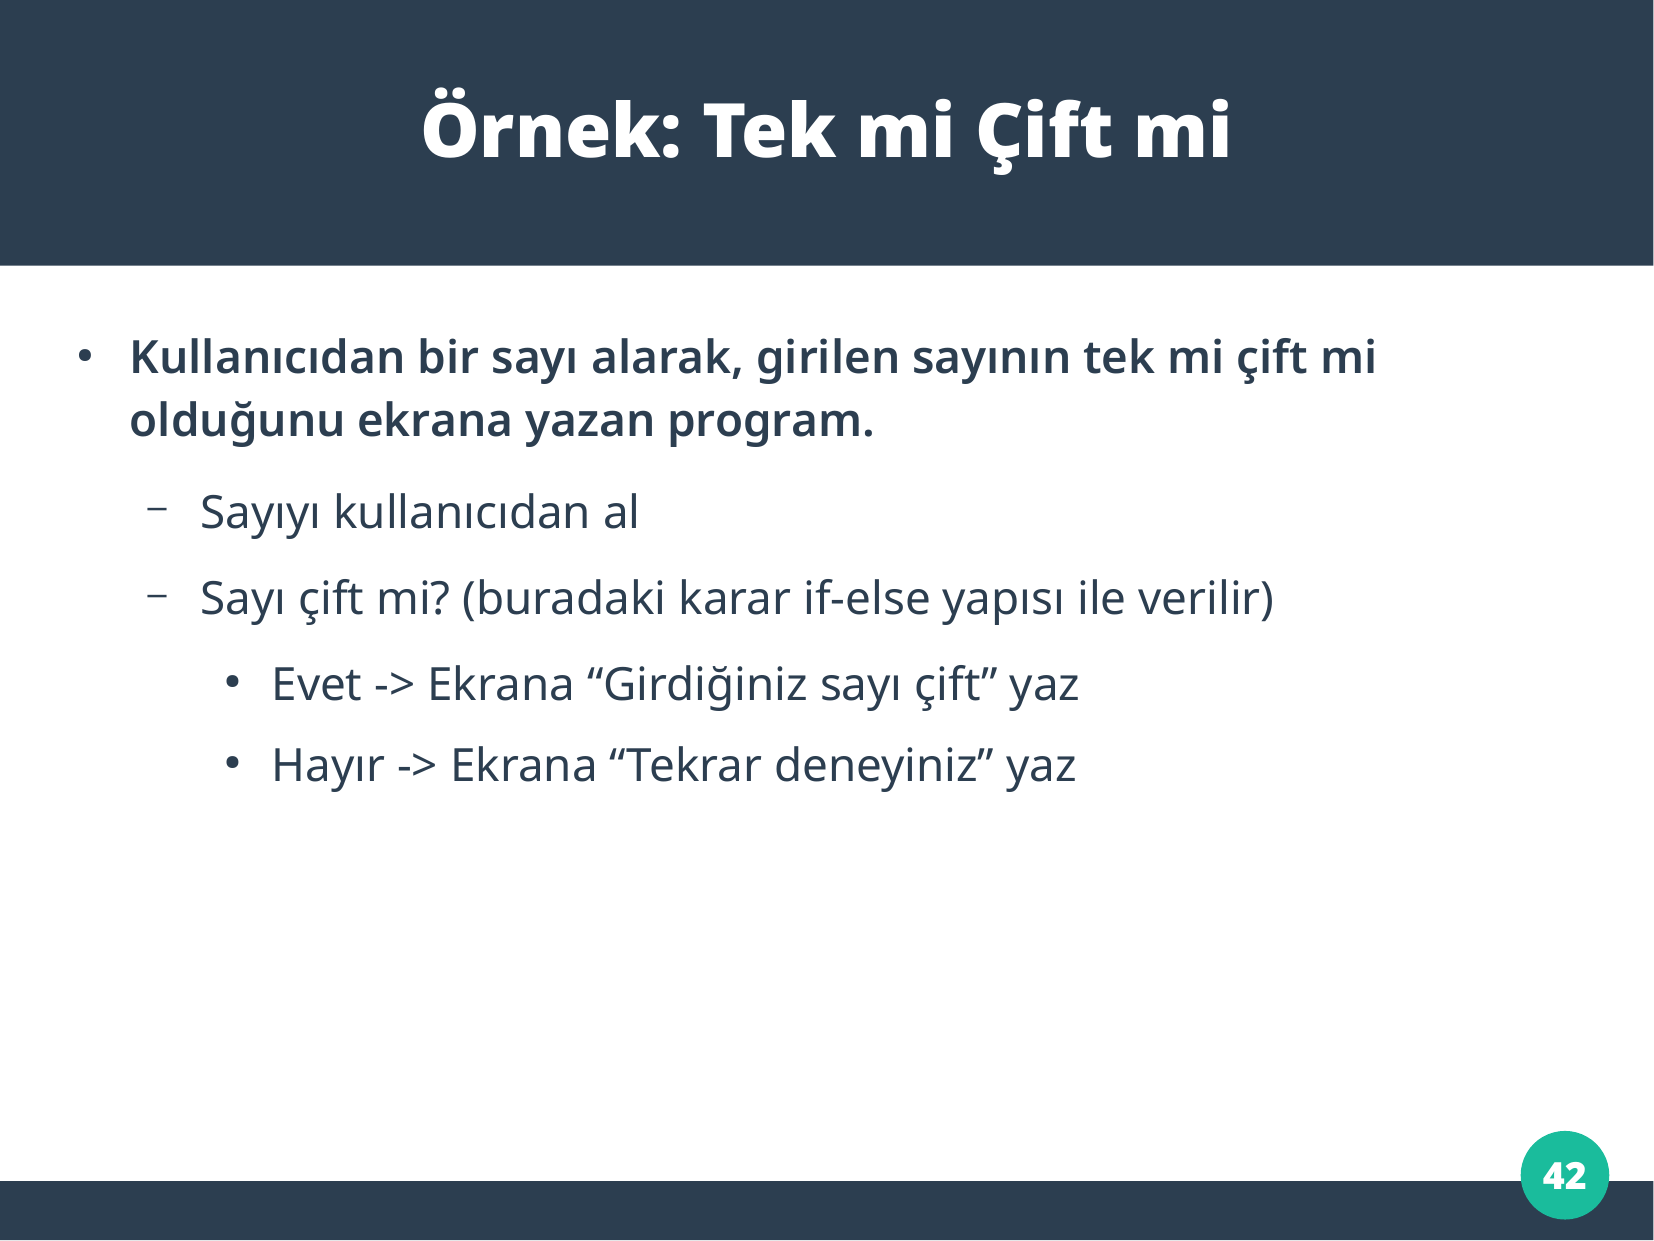

# Örnek: Tek mi Çift mi
Kullanıcıdan bir sayı alarak, girilen sayının tek mi çift mi olduğunu ekrana yazan program.
Sayıyı kullanıcıdan al
Sayı çift mi? (buradaki karar if-else yapısı ile verilir)
Evet -> Ekrana “Girdiğiniz sayı çift” yaz
Hayır -> Ekrana “Tekrar deneyiniz” yaz
42